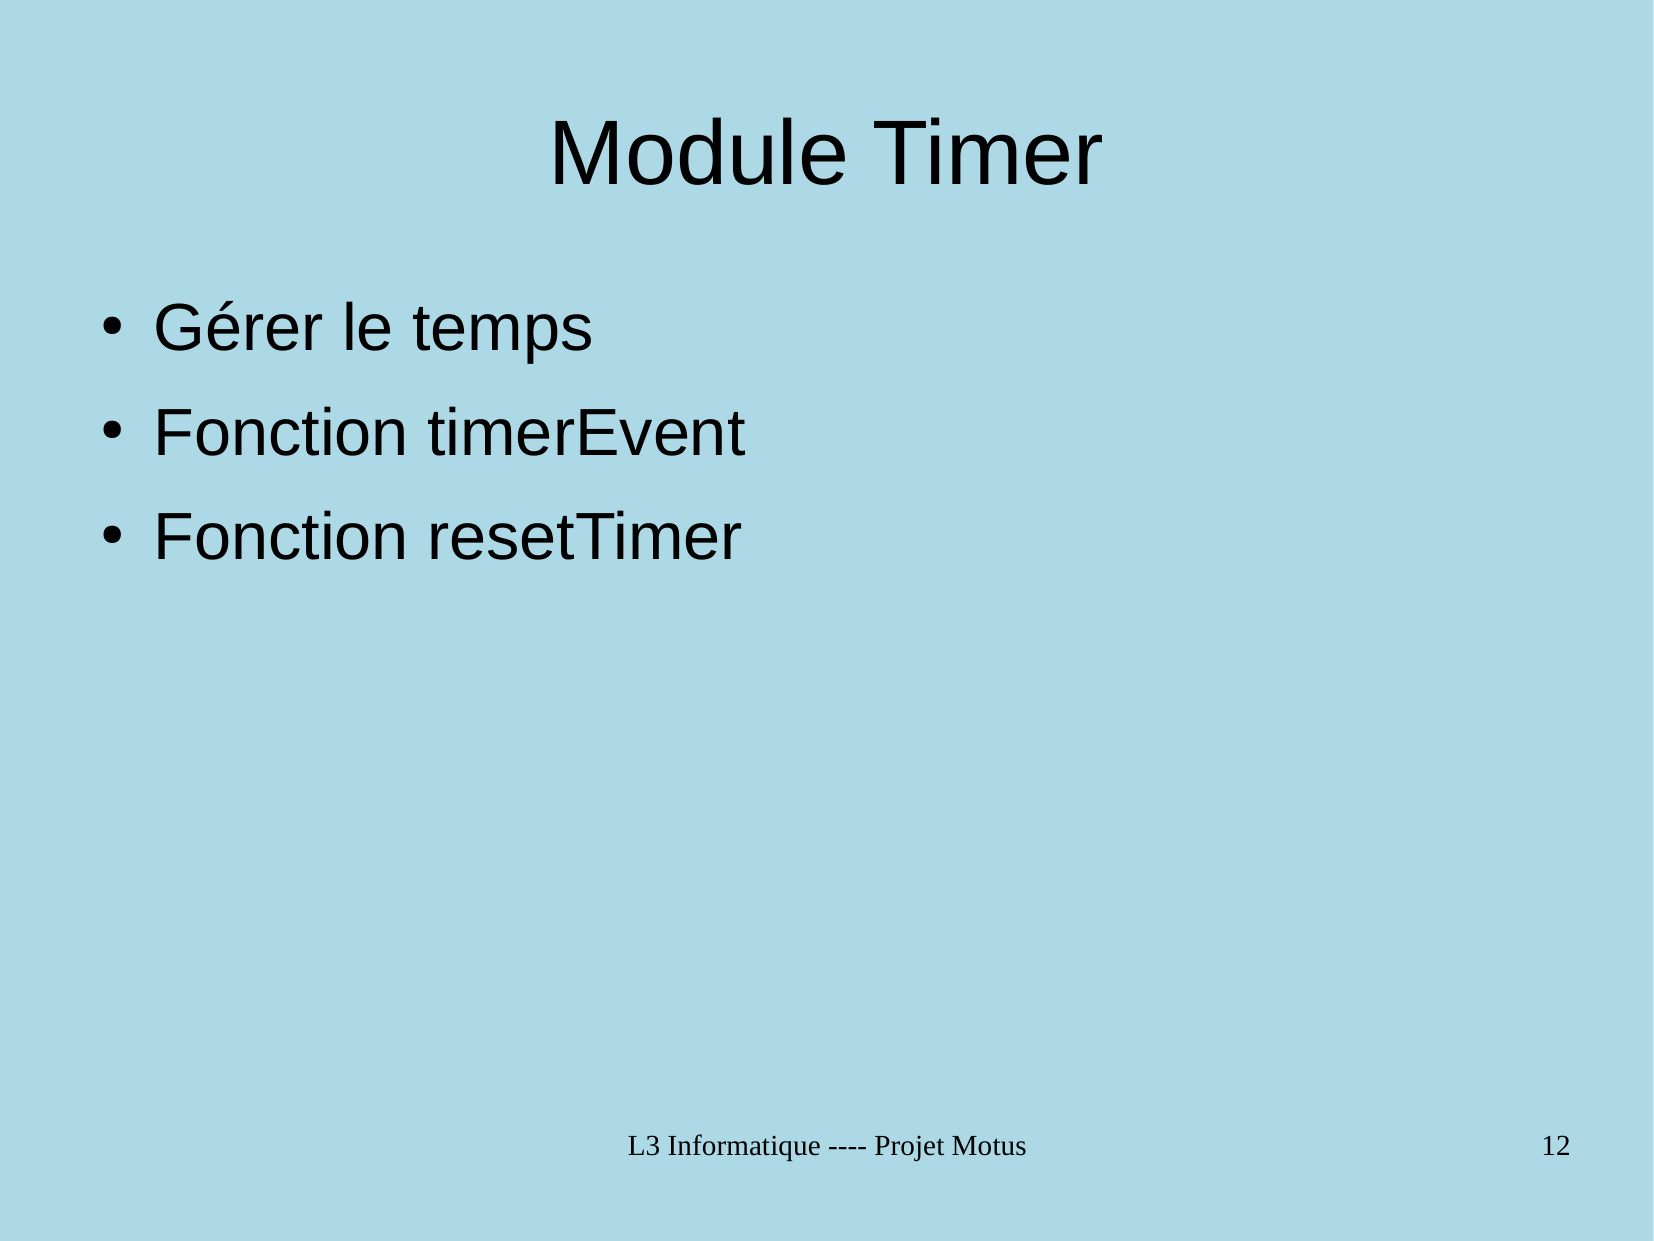

# Module Timer
Gérer le temps
Fonction timerEvent
Fonction resetTimer
L3 Informatique ---- Projet Motus
12